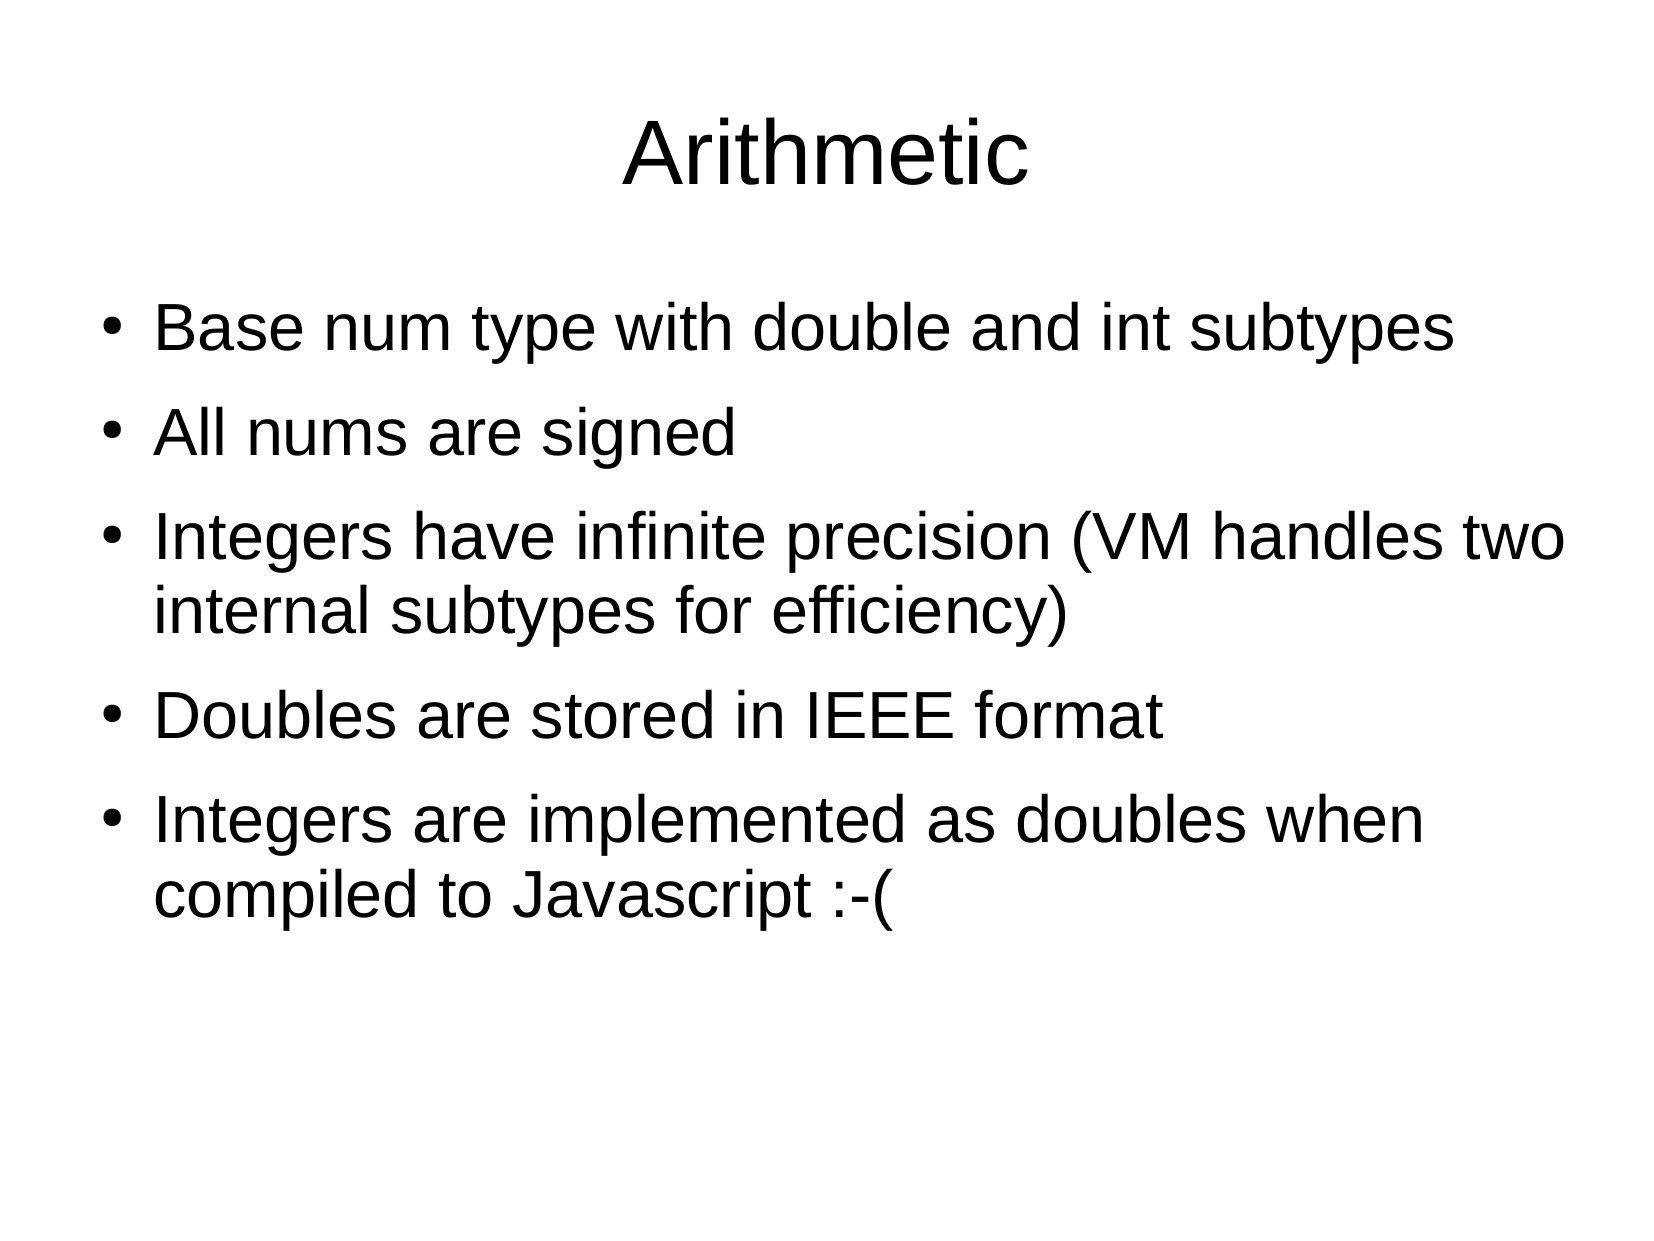

# Arithmetic
Base num type with double and int subtypes
All nums are signed
Integers have infinite precision (VM handles two internal subtypes for efficiency)
Doubles are stored in IEEE format
Integers are implemented as doubles when compiled to Javascript :-(